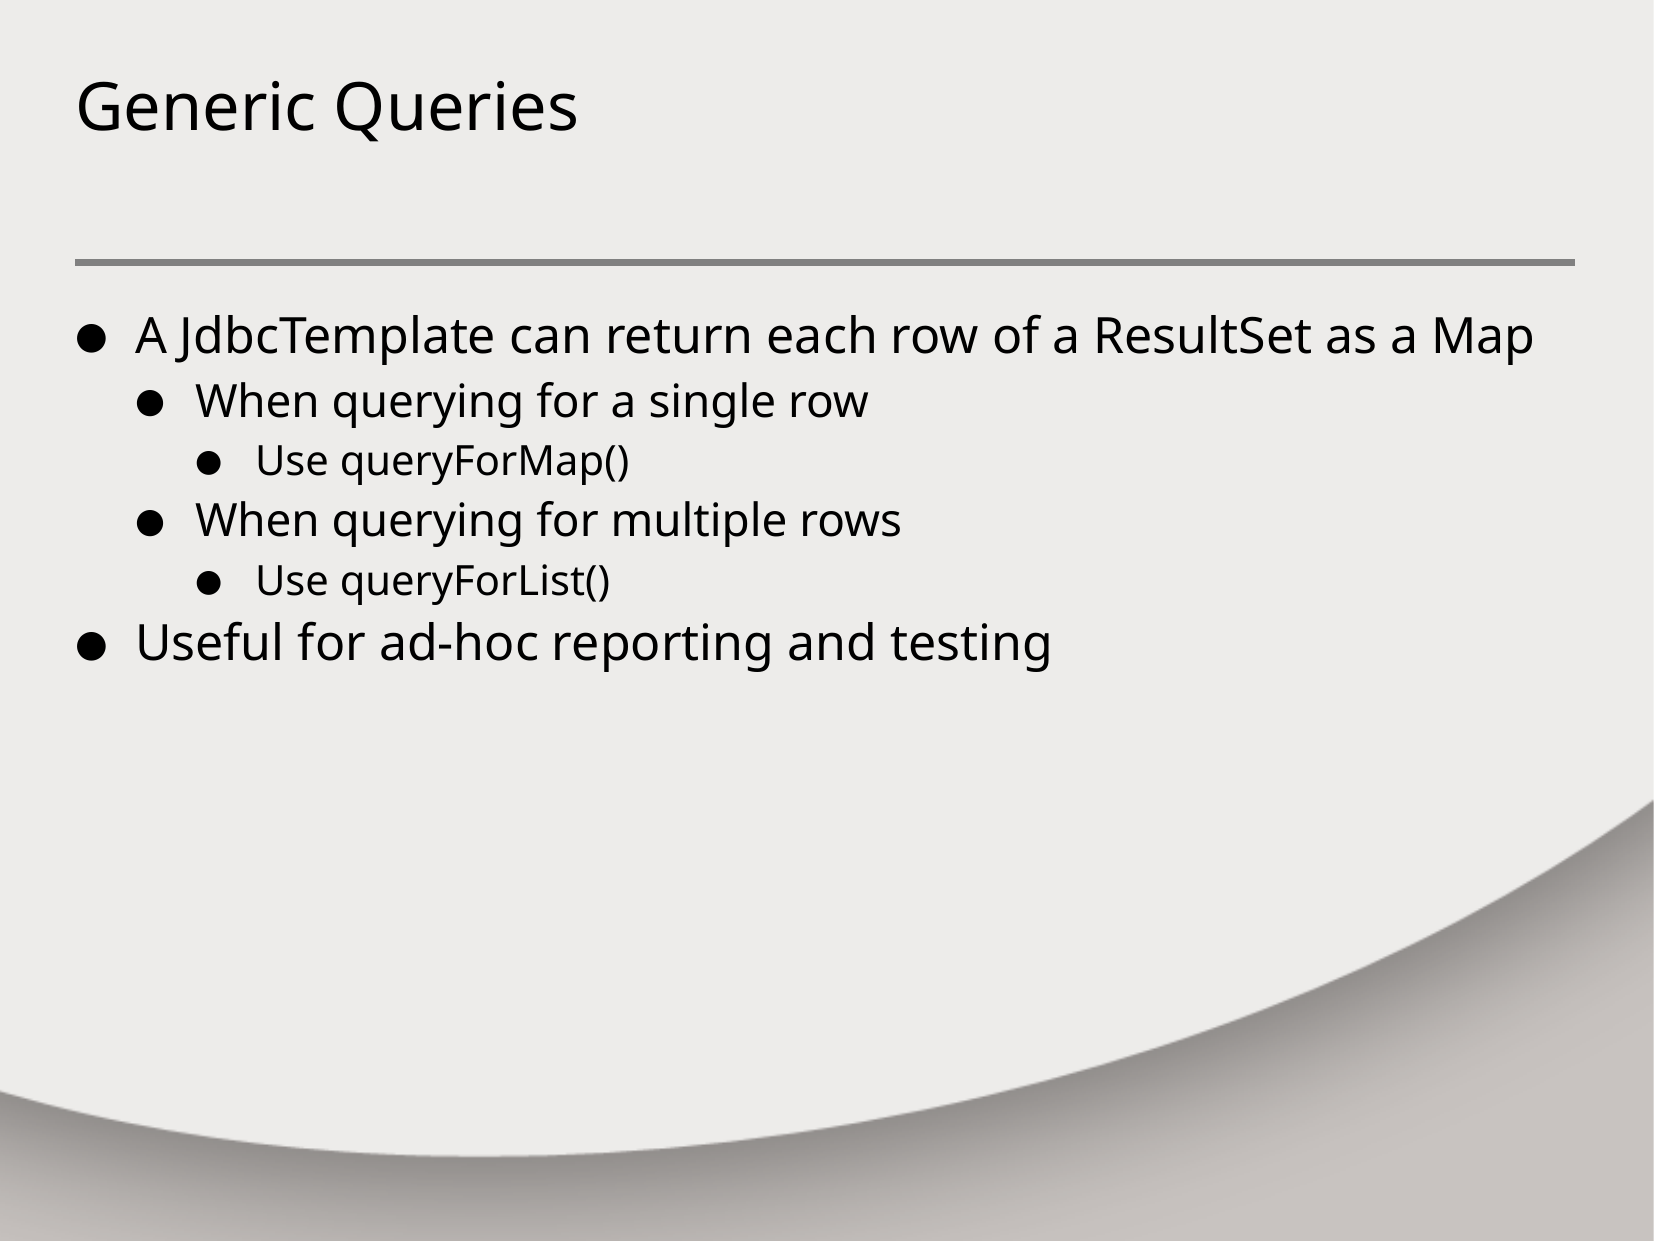

# Generic Queries
A JdbcTemplate can return each row of a ResultSet as a Map
When querying for a single row
Use queryForMap()
When querying for multiple rows
Use queryForList()
Useful for ad-hoc reporting and testing